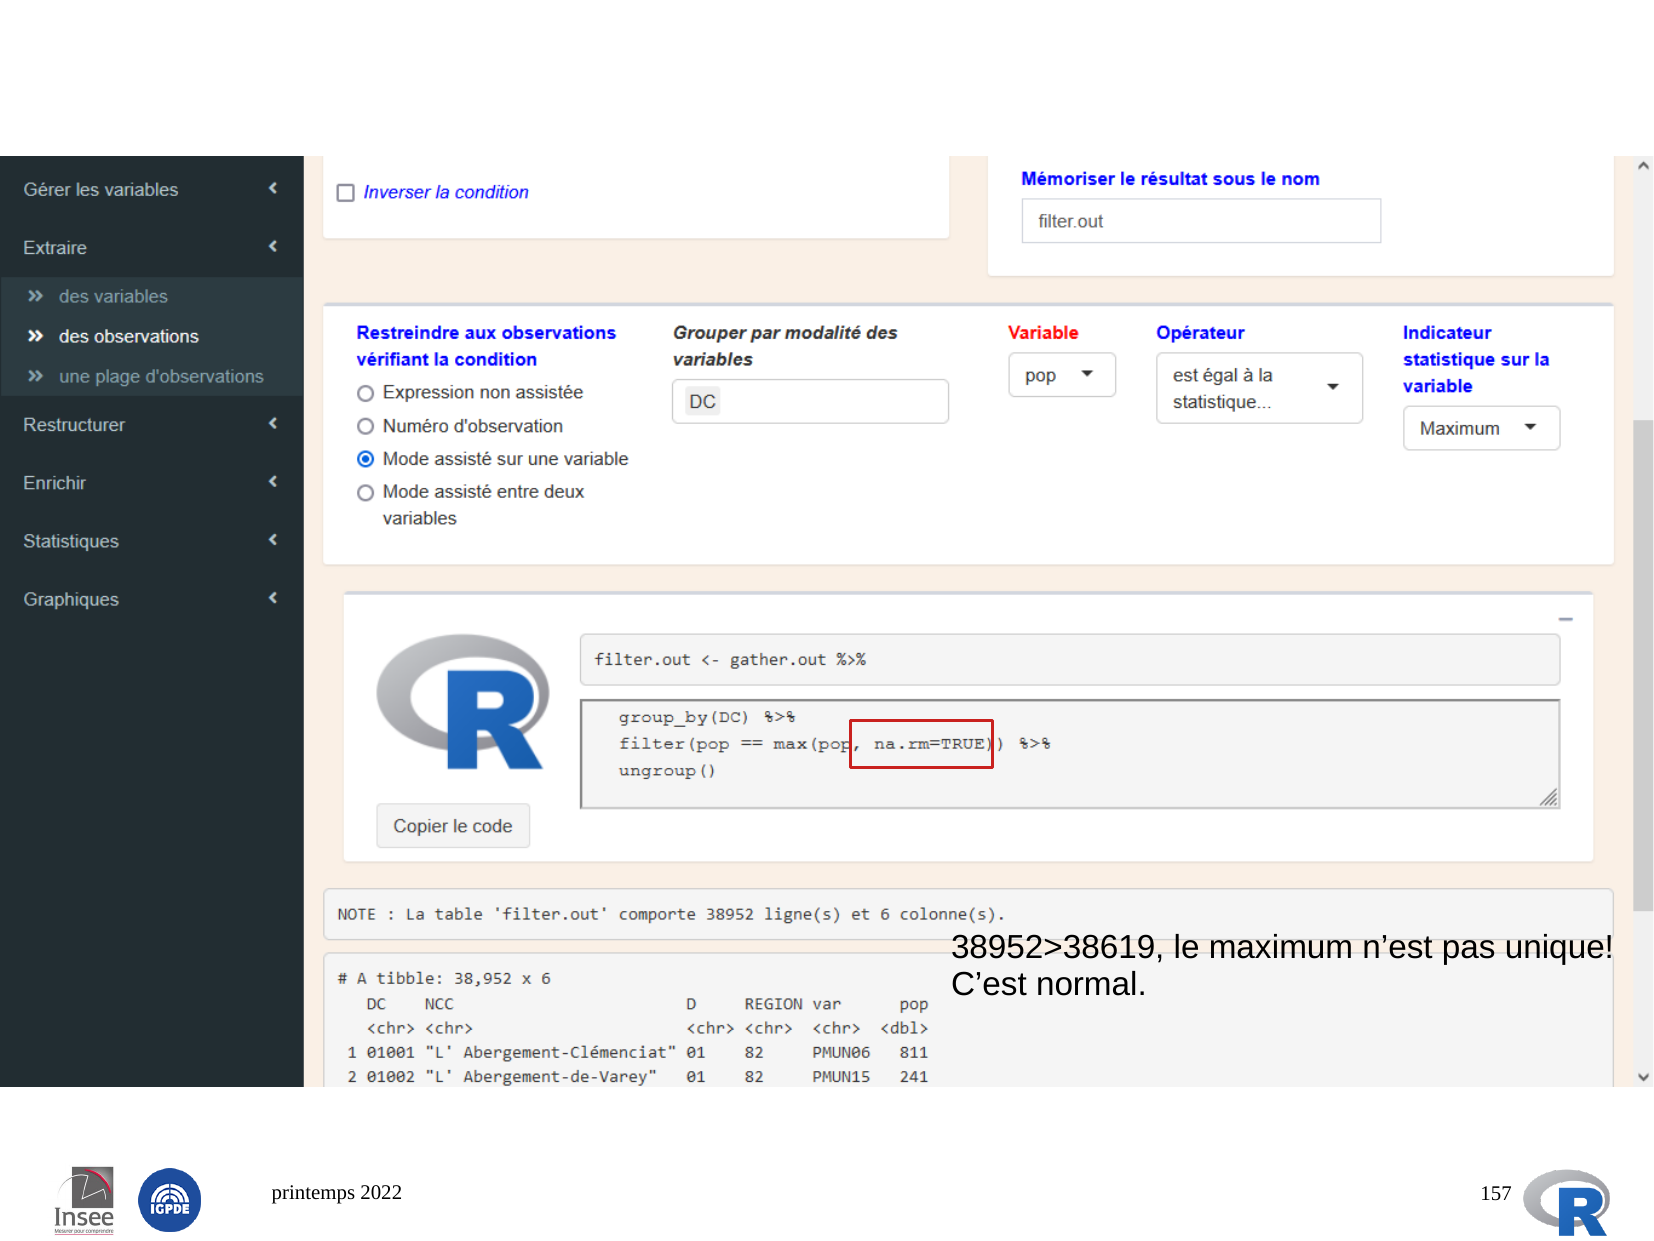

38952>38619, le maximum n’est pas unique!
C’est normal.
printemps 2022
157